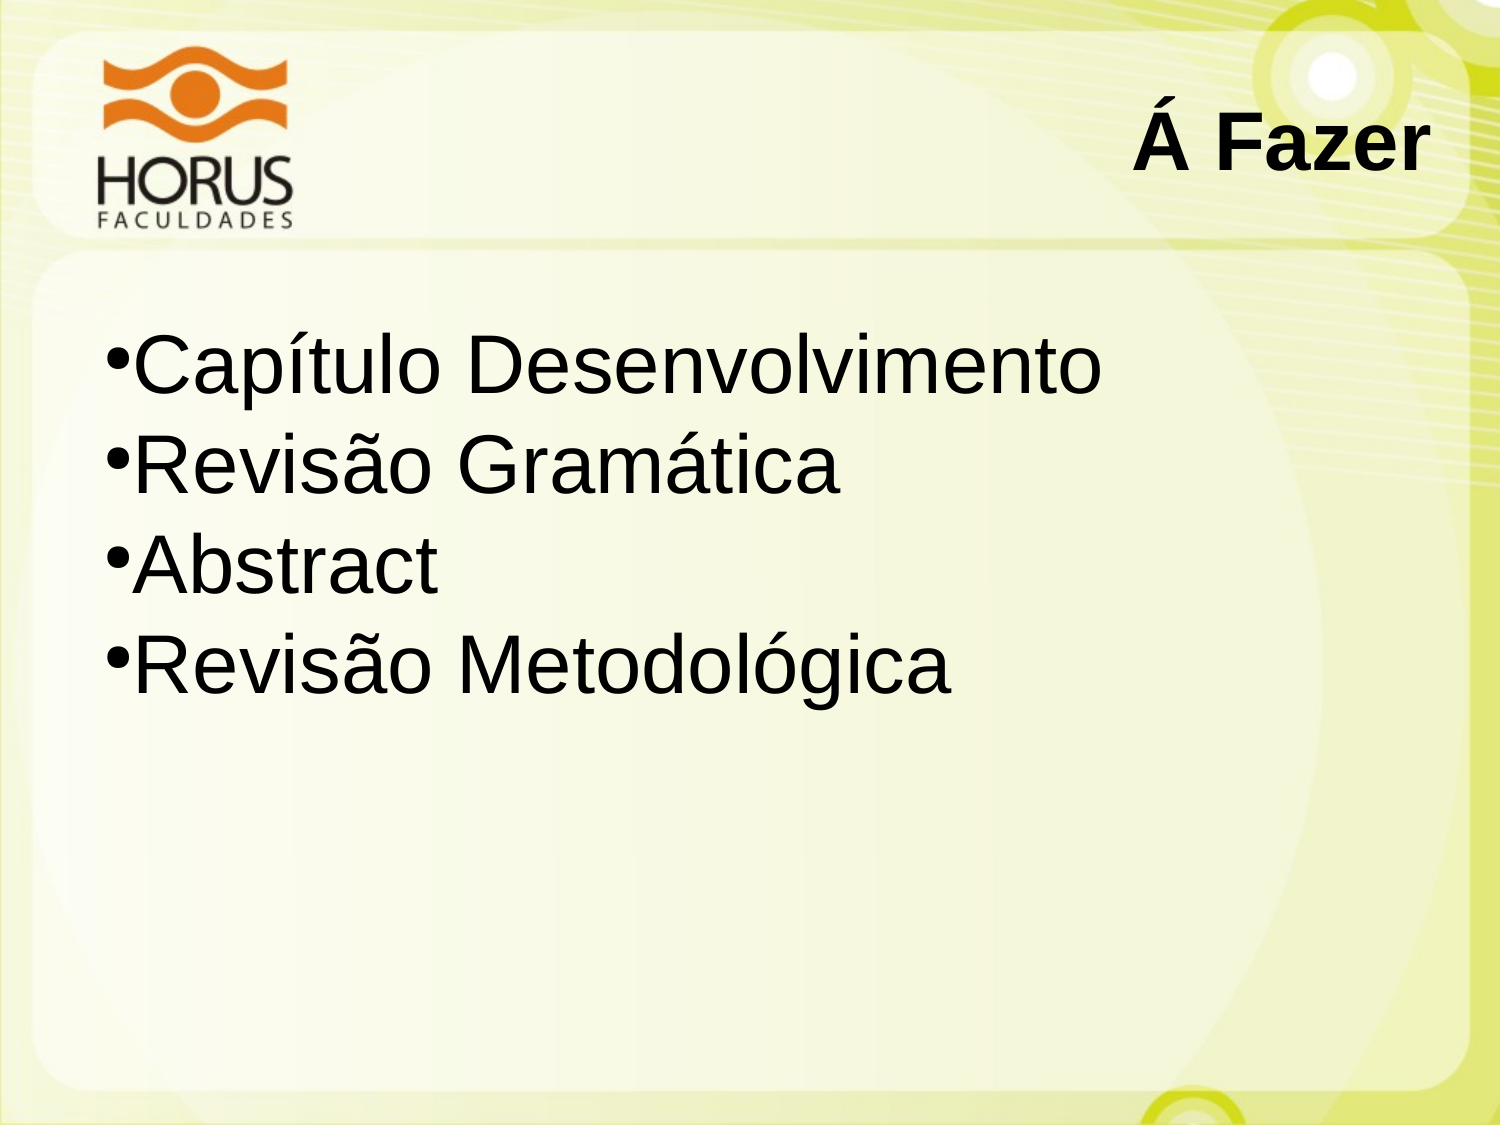

# Á Fazer
Capítulo Desenvolvimento
Revisão Gramática
Abstract
Revisão Metodológica